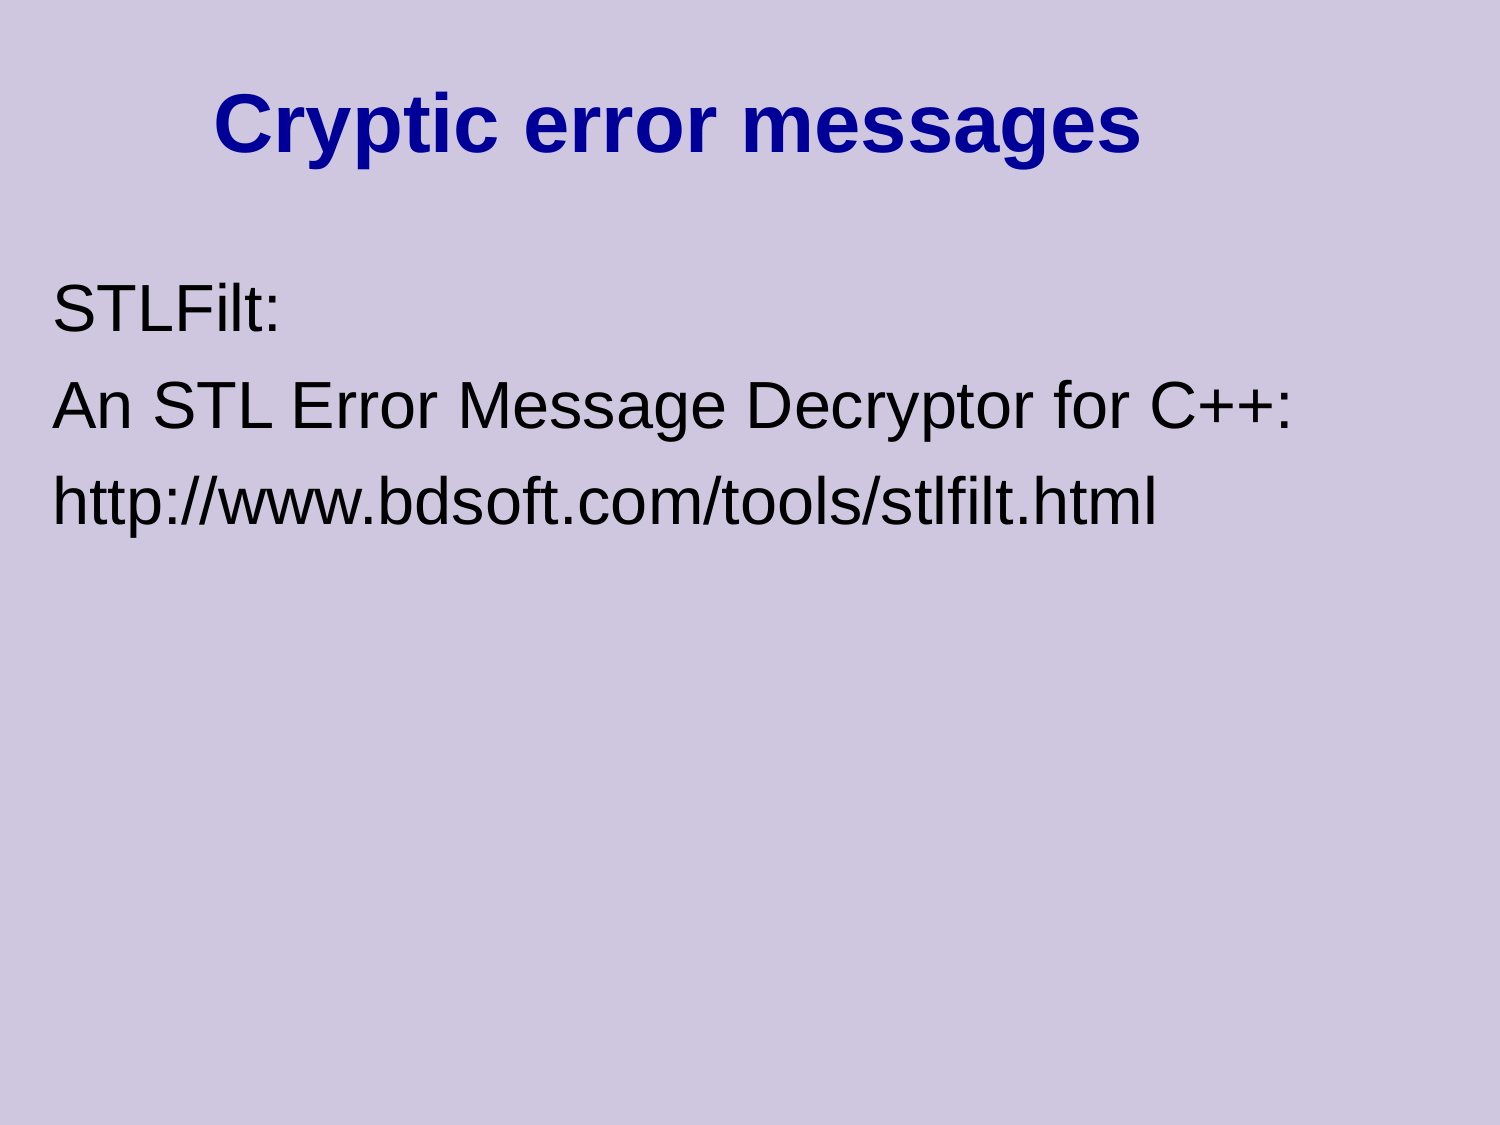

# Cryptic error messages
STLFilt:
An STL Error Message Decryptor for C++:
http://www.bdsoft.com/tools/stlfilt.html